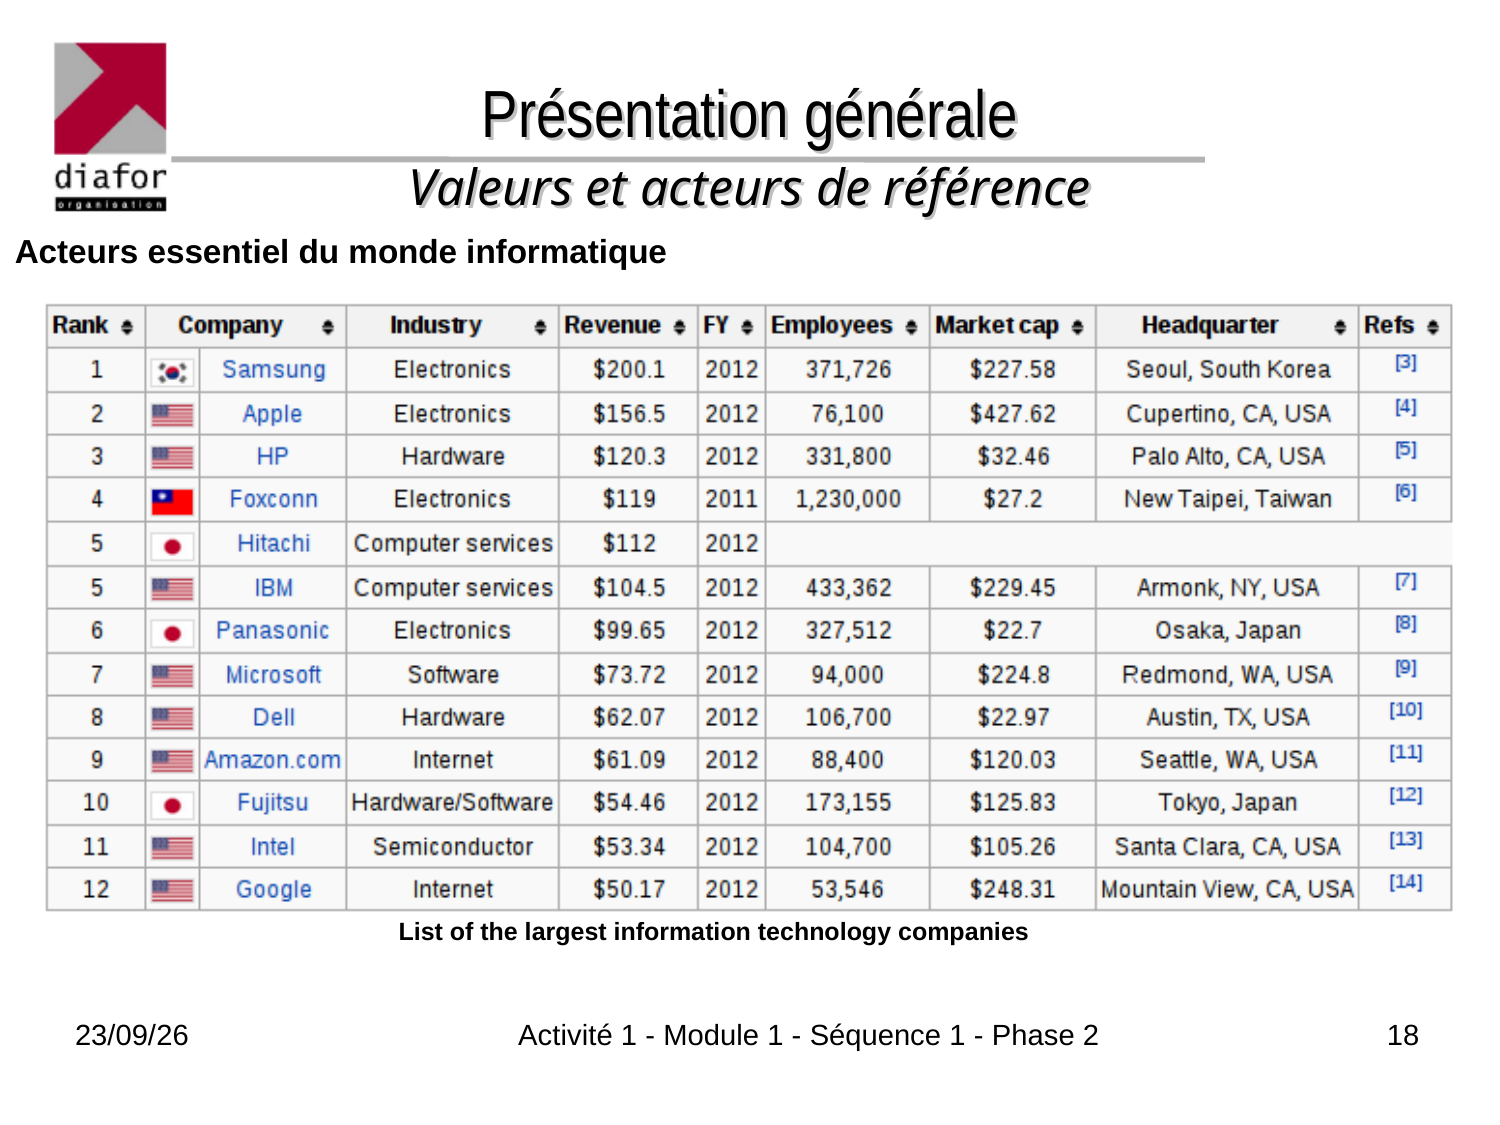

# Présentation générale Valeurs et acteurs de référence
Acteurs essentiel du monde informatique
List of the largest information technology companies
Activité 1 - Module 1 - Séquence 1 - Phase 2
18